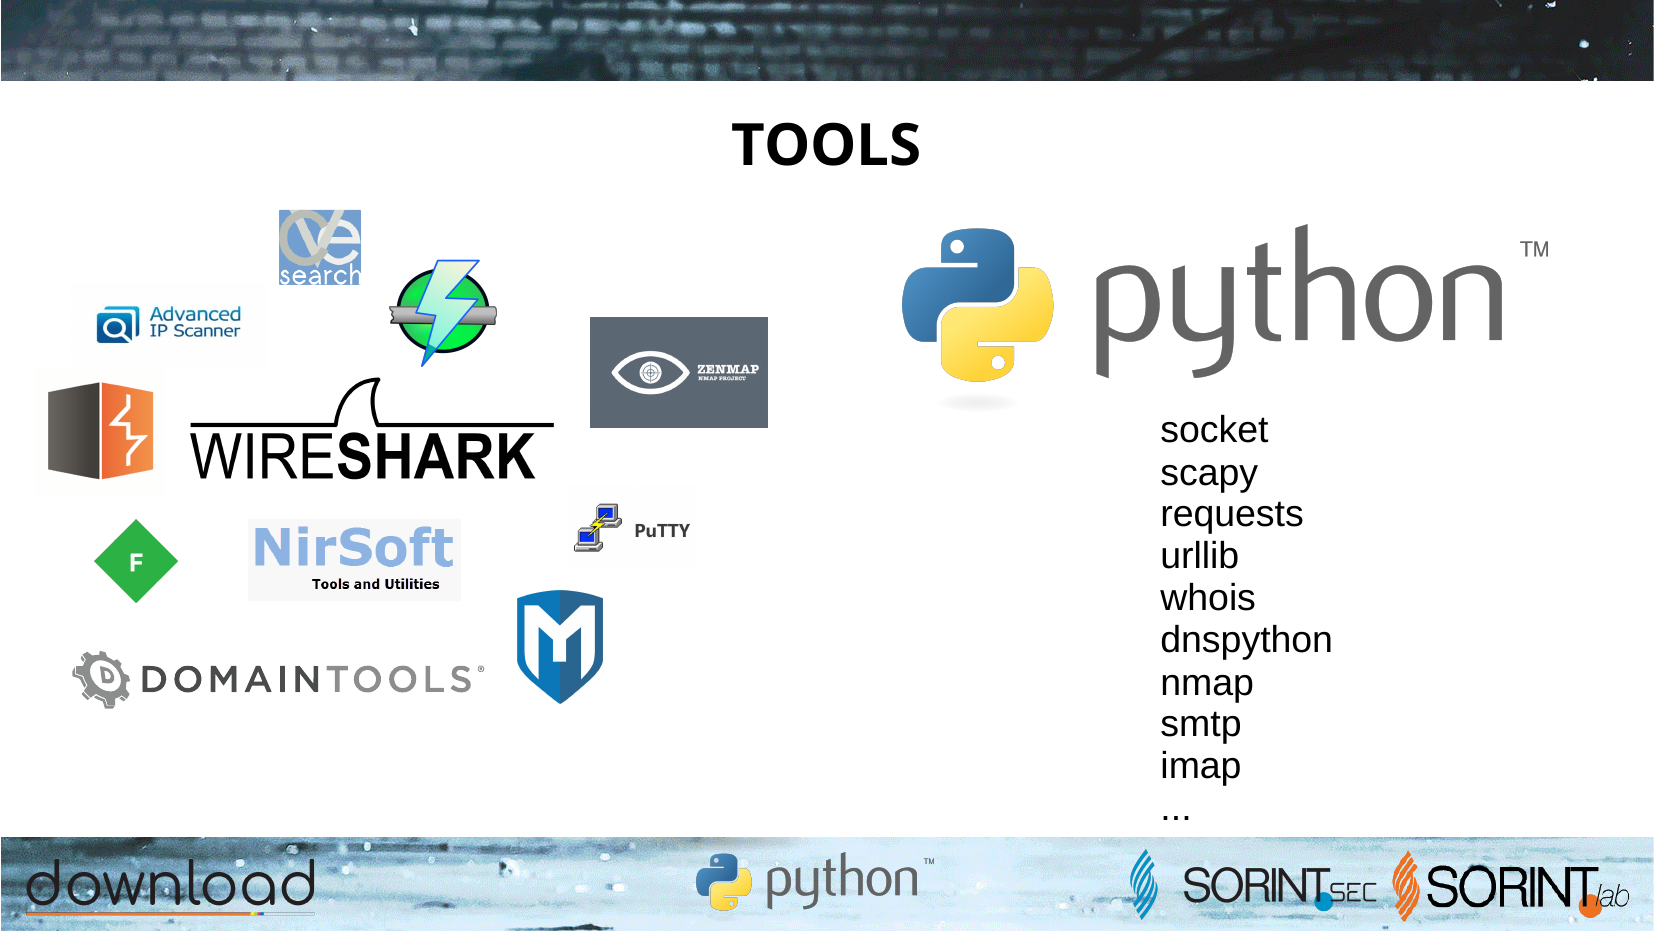

# TOOLS
socket
scapy
requests
urllib
whois
dnspython
nmap
smtp
imap
...